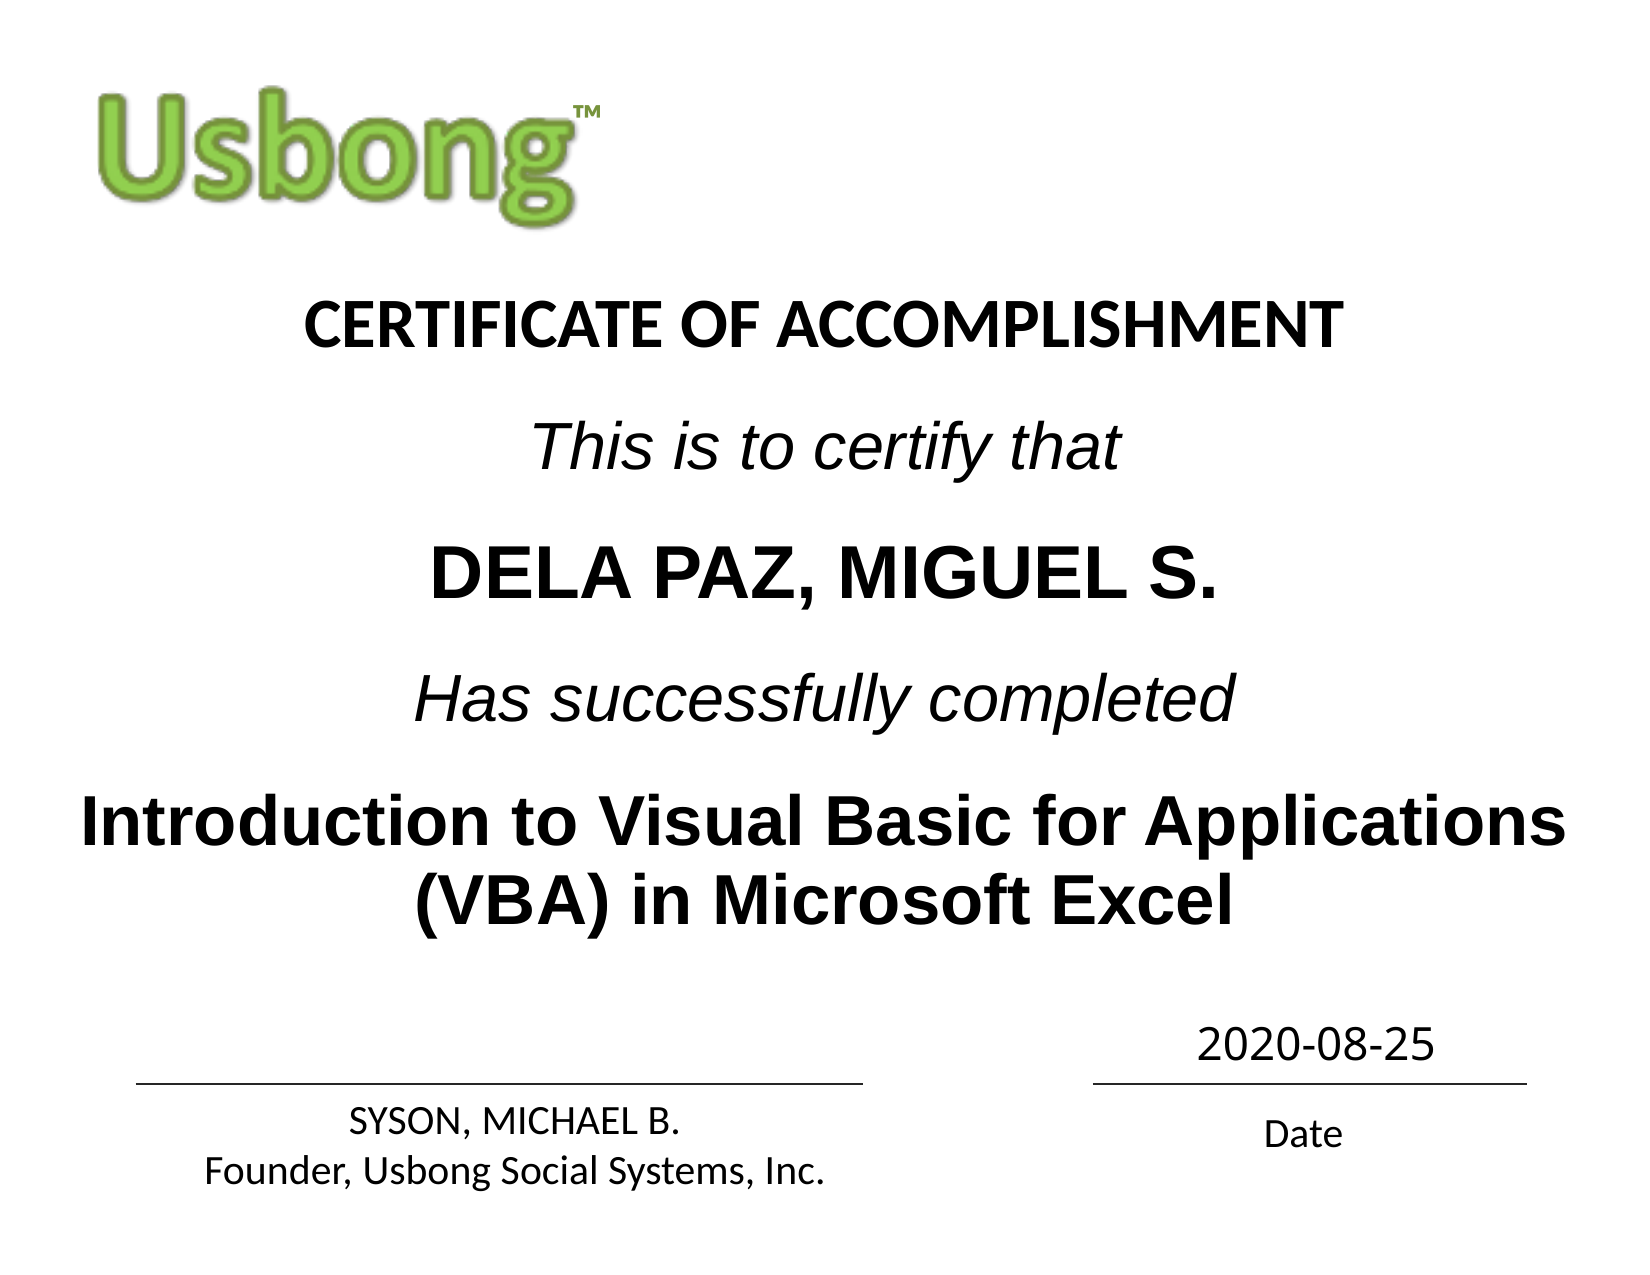

™
# CERTIFICATE OF ACCOMPLISHMENT
This is to certify that
DELA PAZ, MIGUEL S.
Has successfully completed
Introduction to Visual Basic for Applications (VBA) in Microsoft Excel
2020-08-25
SYSON, MICHAEL B.
Founder, Usbong Social Systems, Inc.
Date